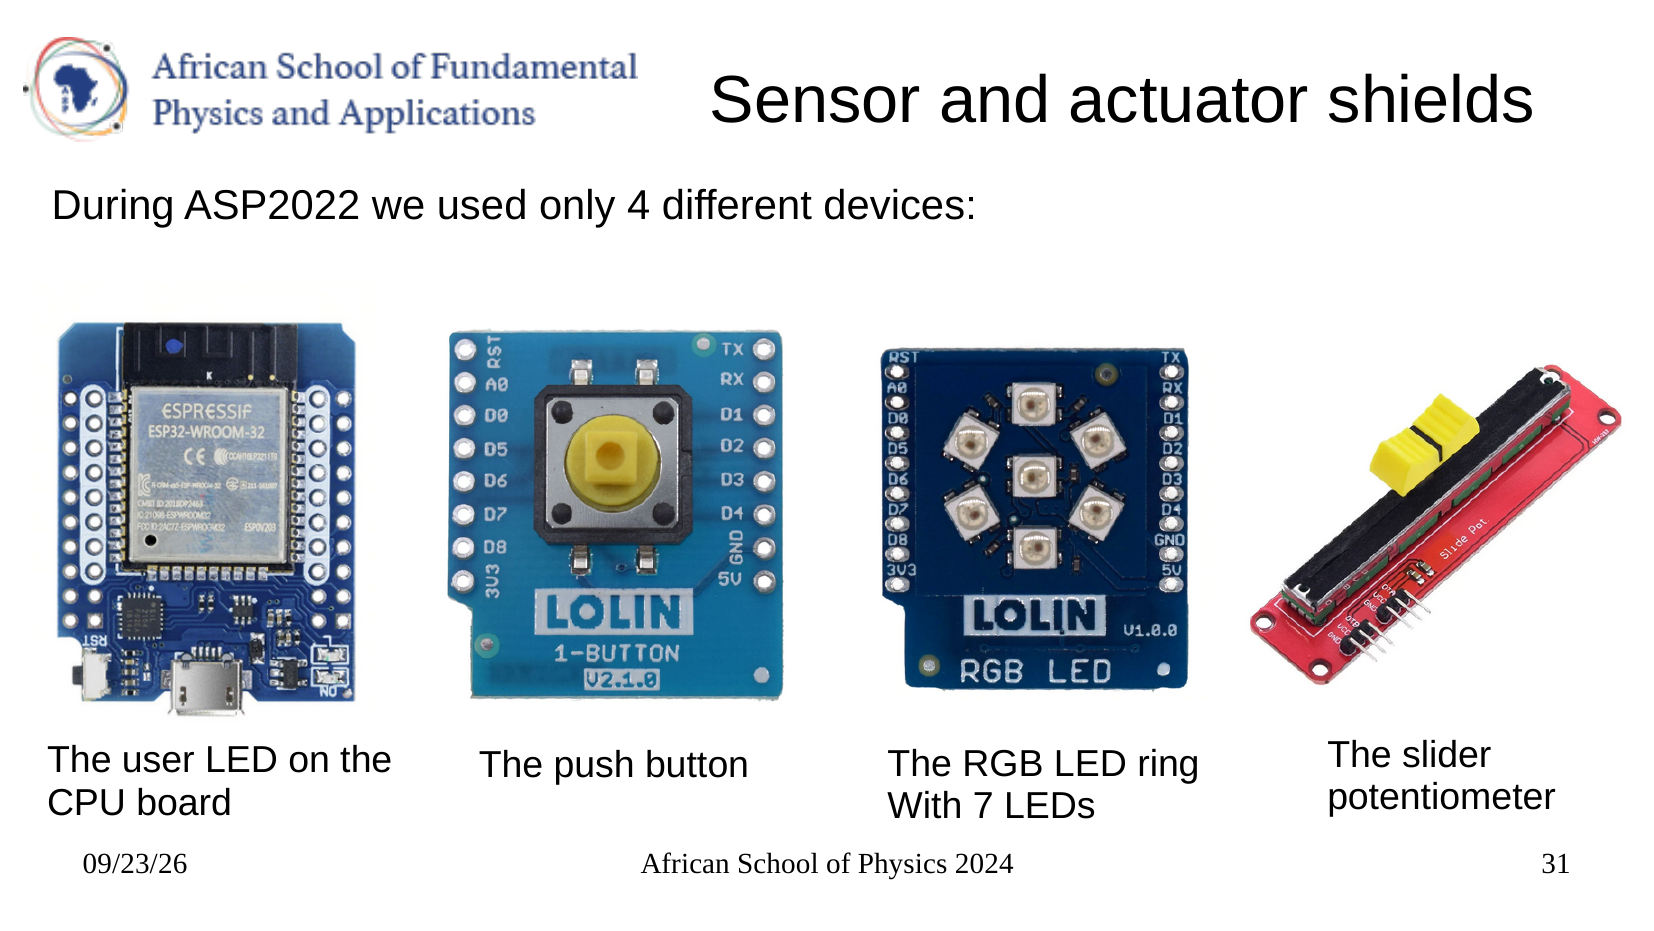

# Sensor and actuator shields
During ASP2022 we used only 4 different devices:
The slider
potentiometer
The user LED on the
CPU board
The RGB LED ring
With 7 LEDs
The push button
African School of Physics 2024
31